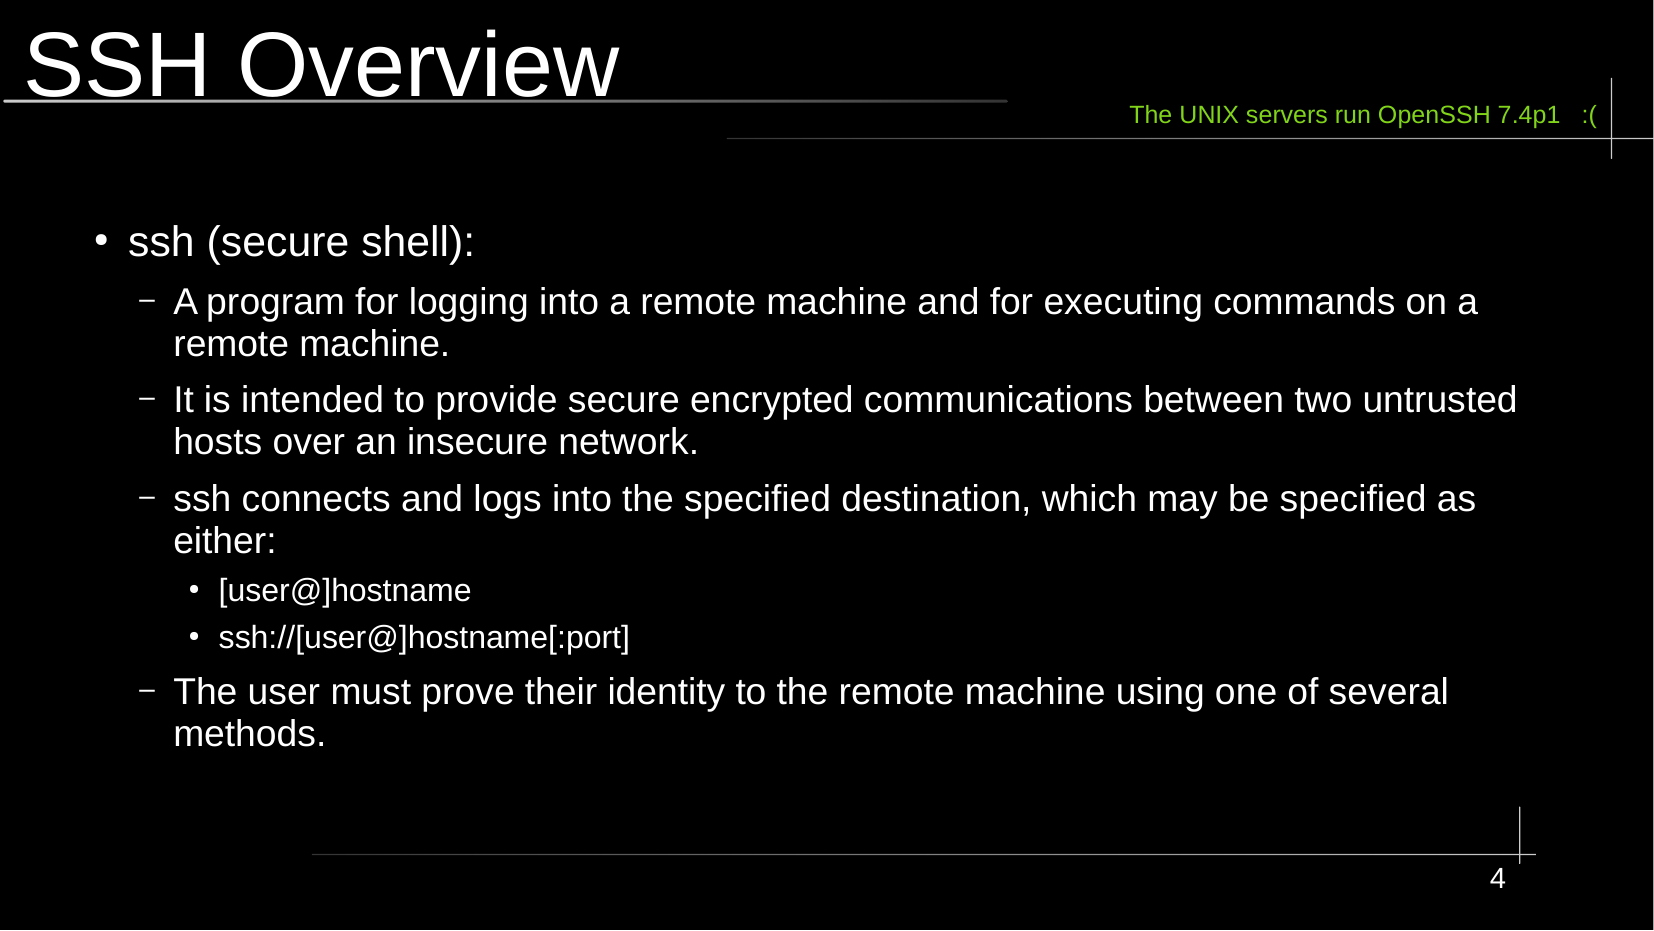

# SSH Overview
The UNIX servers run OpenSSH 7.4p1 :(
ssh (secure shell):
A program for logging into a remote machine and for executing commands on a remote machine.
It is intended to provide secure encrypted communications between two untrusted hosts over an insecure network.
ssh connects and logs into the specified destination, which may be specified as either:
[user@]hostname
ssh://[user@]hostname[:port]
The user must prove their identity to the remote machine using one of several methods.
4